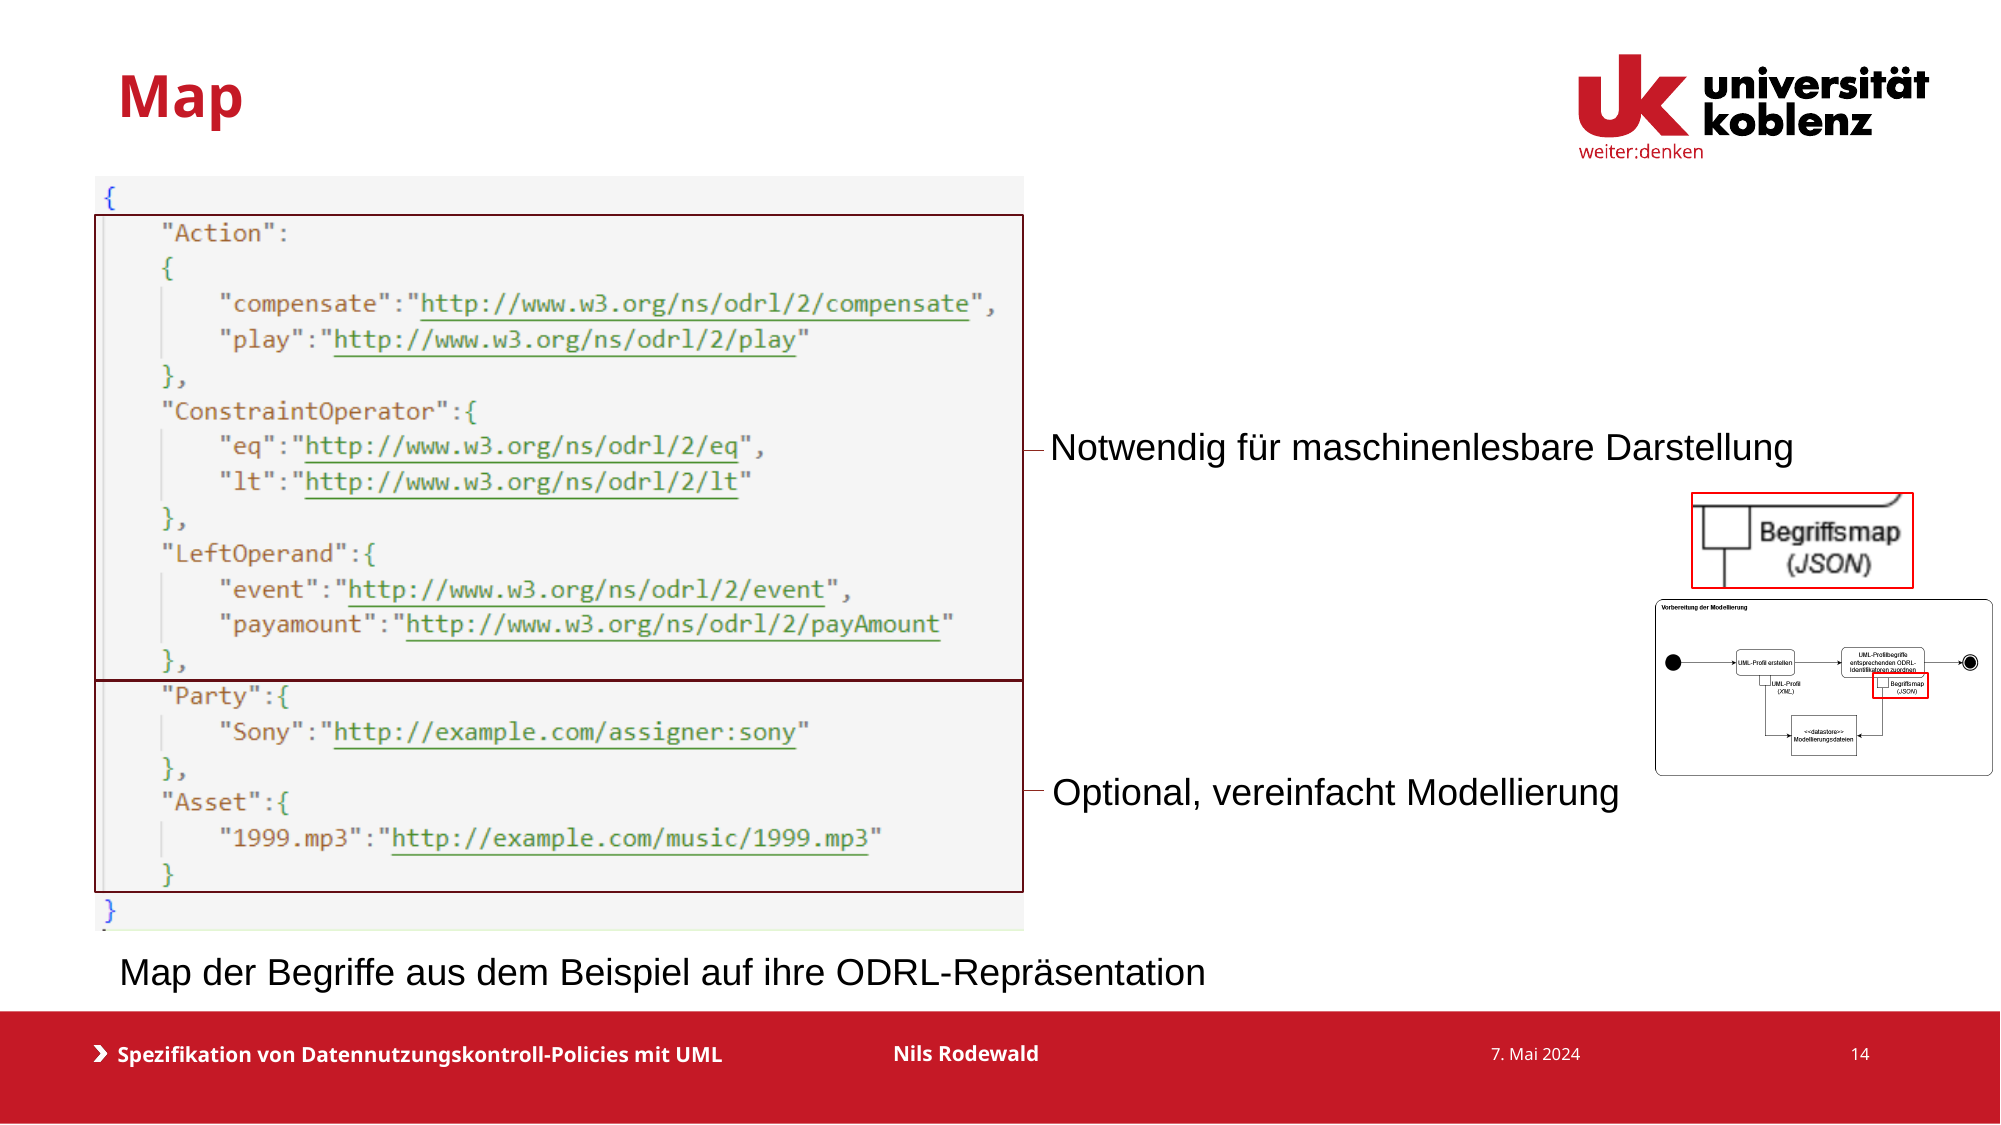

# Map
Notwendig für maschinenlesbare Darstellung
Optional, vereinfacht Modellierung
Map der Begriffe aus dem Beispiel auf ihre ODRL-Repräsentation